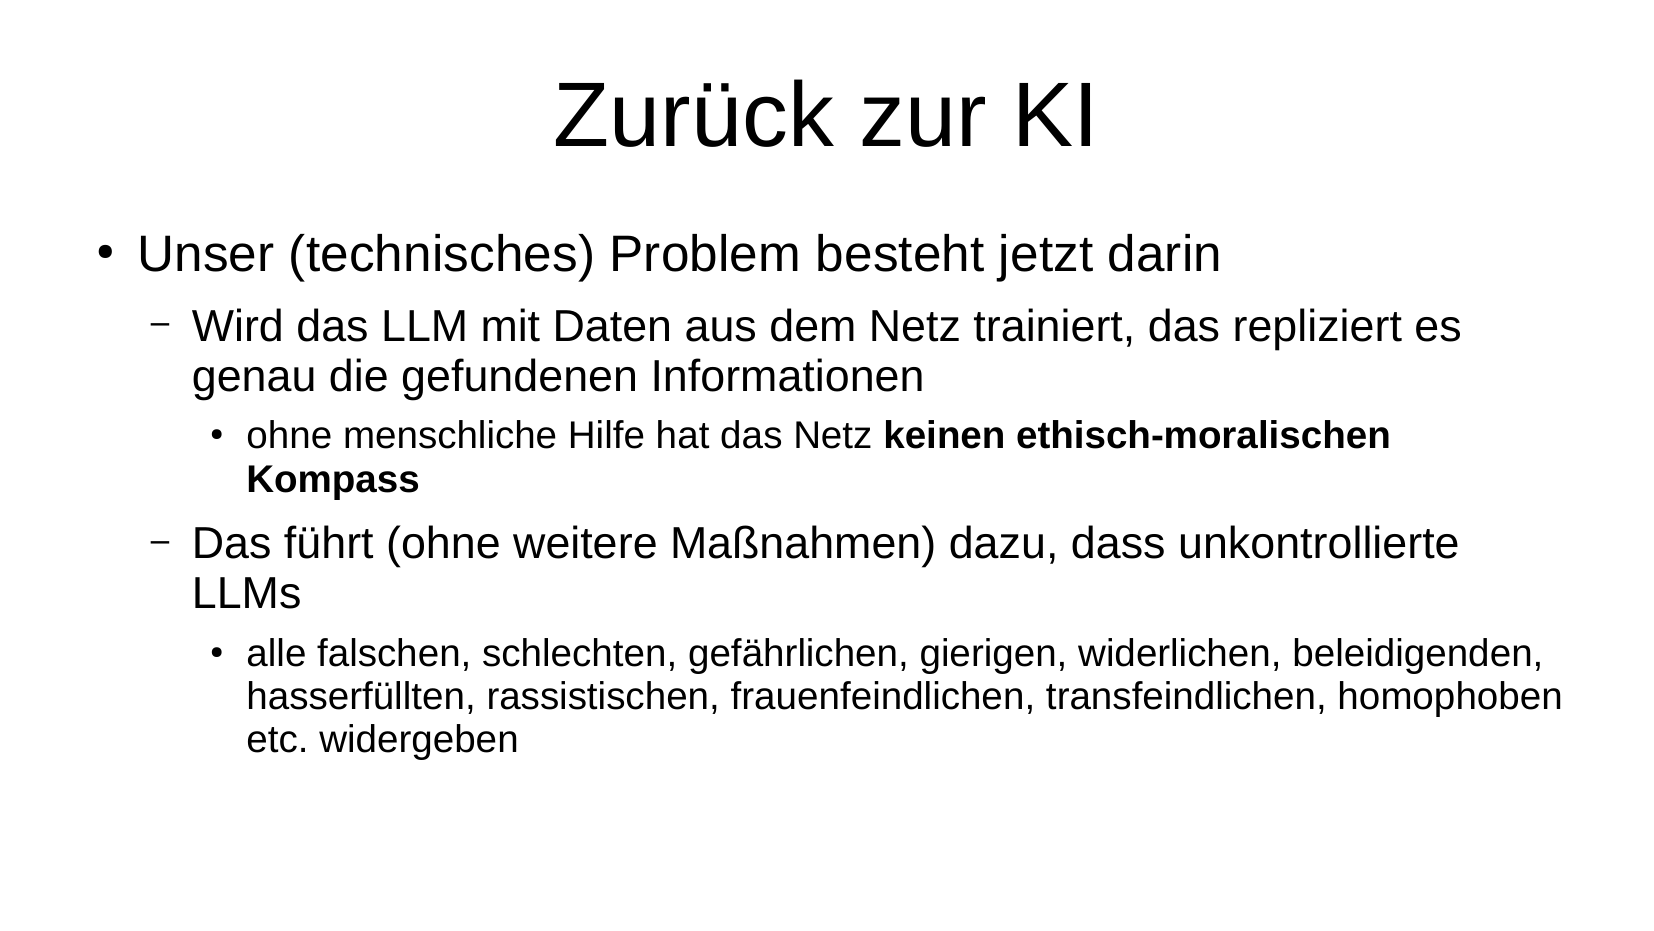

# Zurück zur KI
Unser (technisches) Problem besteht jetzt darin
Wird das LLM mit Daten aus dem Netz trainiert, das repliziert es genau die gefundenen Informationen
ohne menschliche Hilfe hat das Netz keinen ethisch-moralischen Kompass
Das führt (ohne weitere Maßnahmen) dazu, dass unkontrollierte LLMs
alle falschen, schlechten, gefährlichen, gierigen, widerlichen, beleidigenden, hasserfüllten, rassistischen, frauenfeindlichen, transfeindlichen, homophoben etc. widergeben